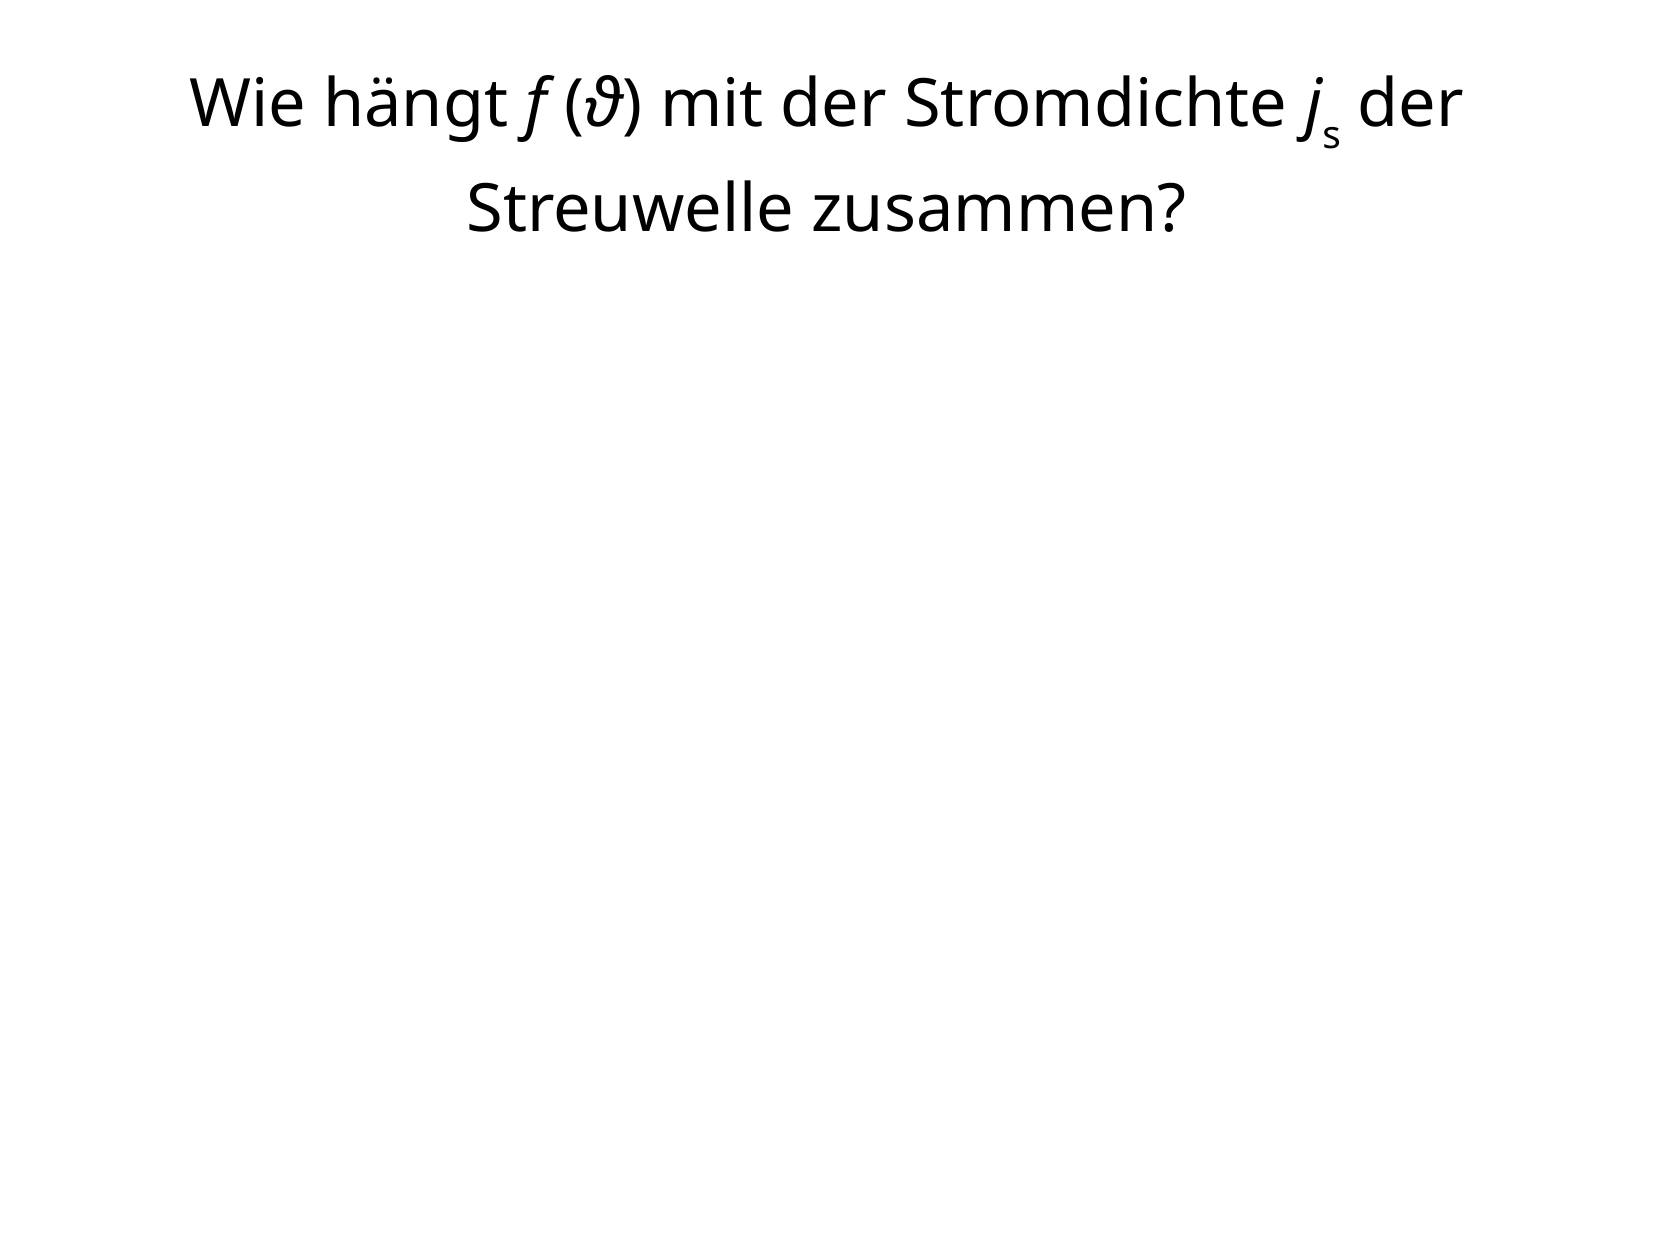

# Wie hängt f (ϑ) mit der Stromdichte js der Streuwelle zusammen?